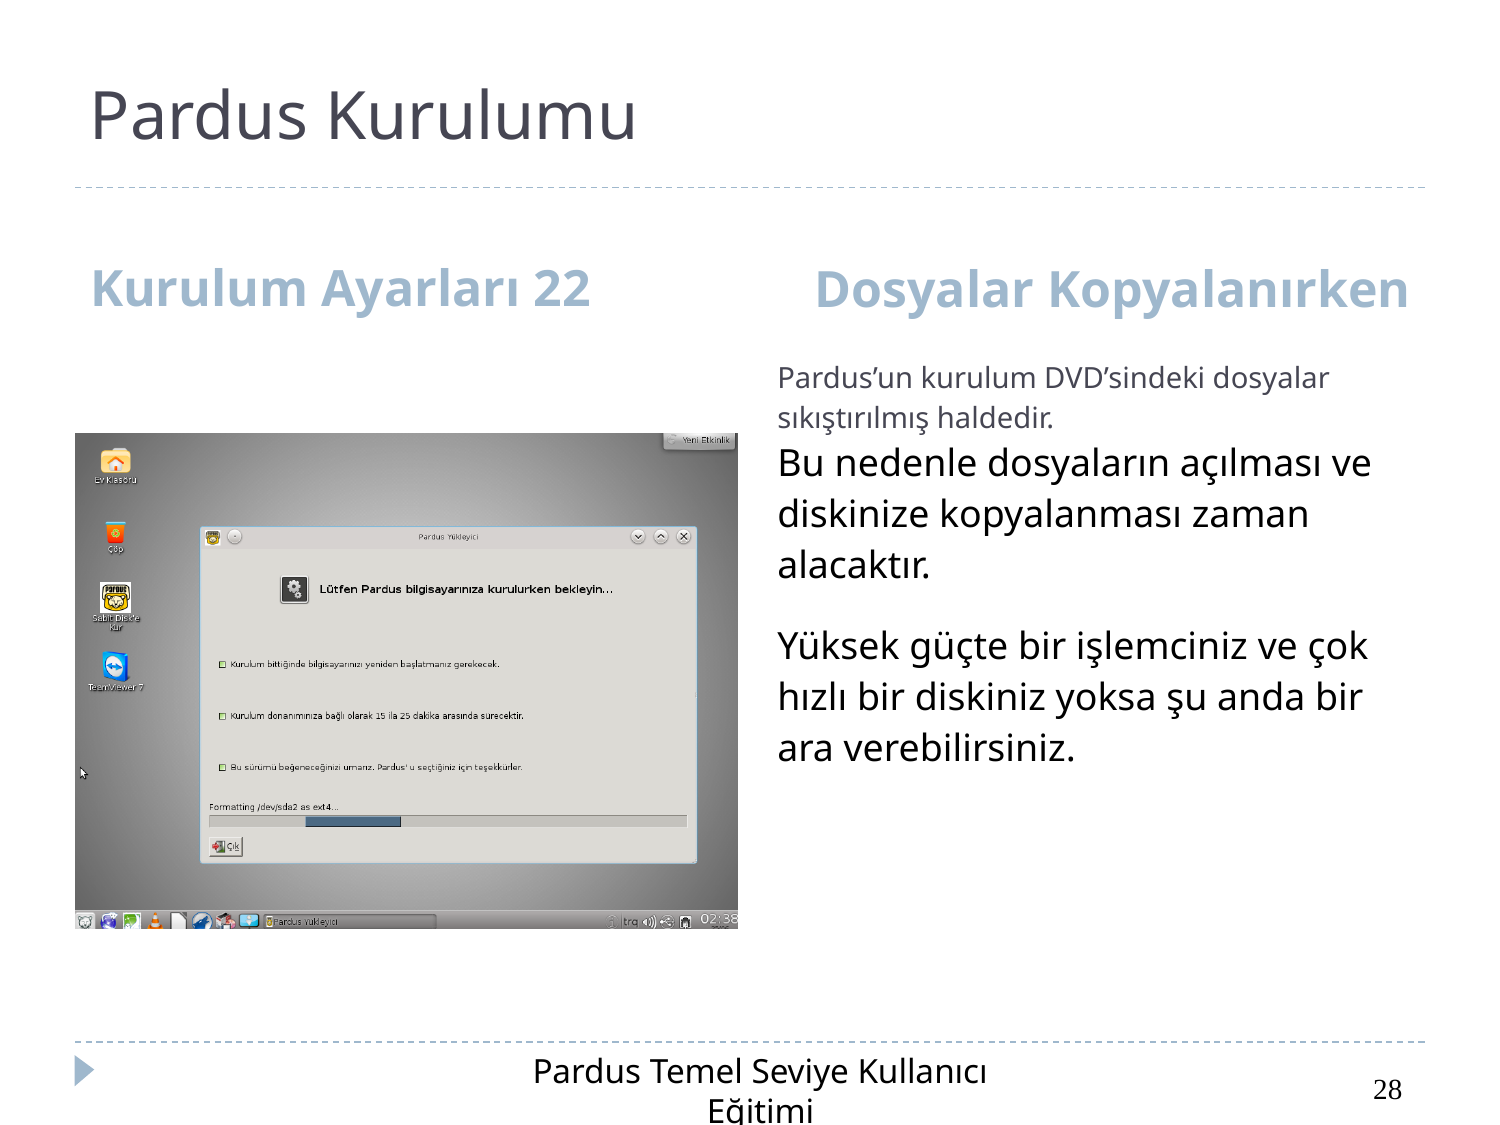

# Pardus Kurulumu
Kurulum Ayarları 22
Dosyalar Kopyalanırken
Pardus’un kurulum DVD’sindeki dosyalar sıkıştırılmış haldedir.
Bu nedenle dosyaların açılması ve diskinize kopyalanması zaman alacaktır.
Yüksek güçte bir işlemciniz ve çok hızlı bir diskiniz yoksa şu anda bir ara verebilirsiniz.